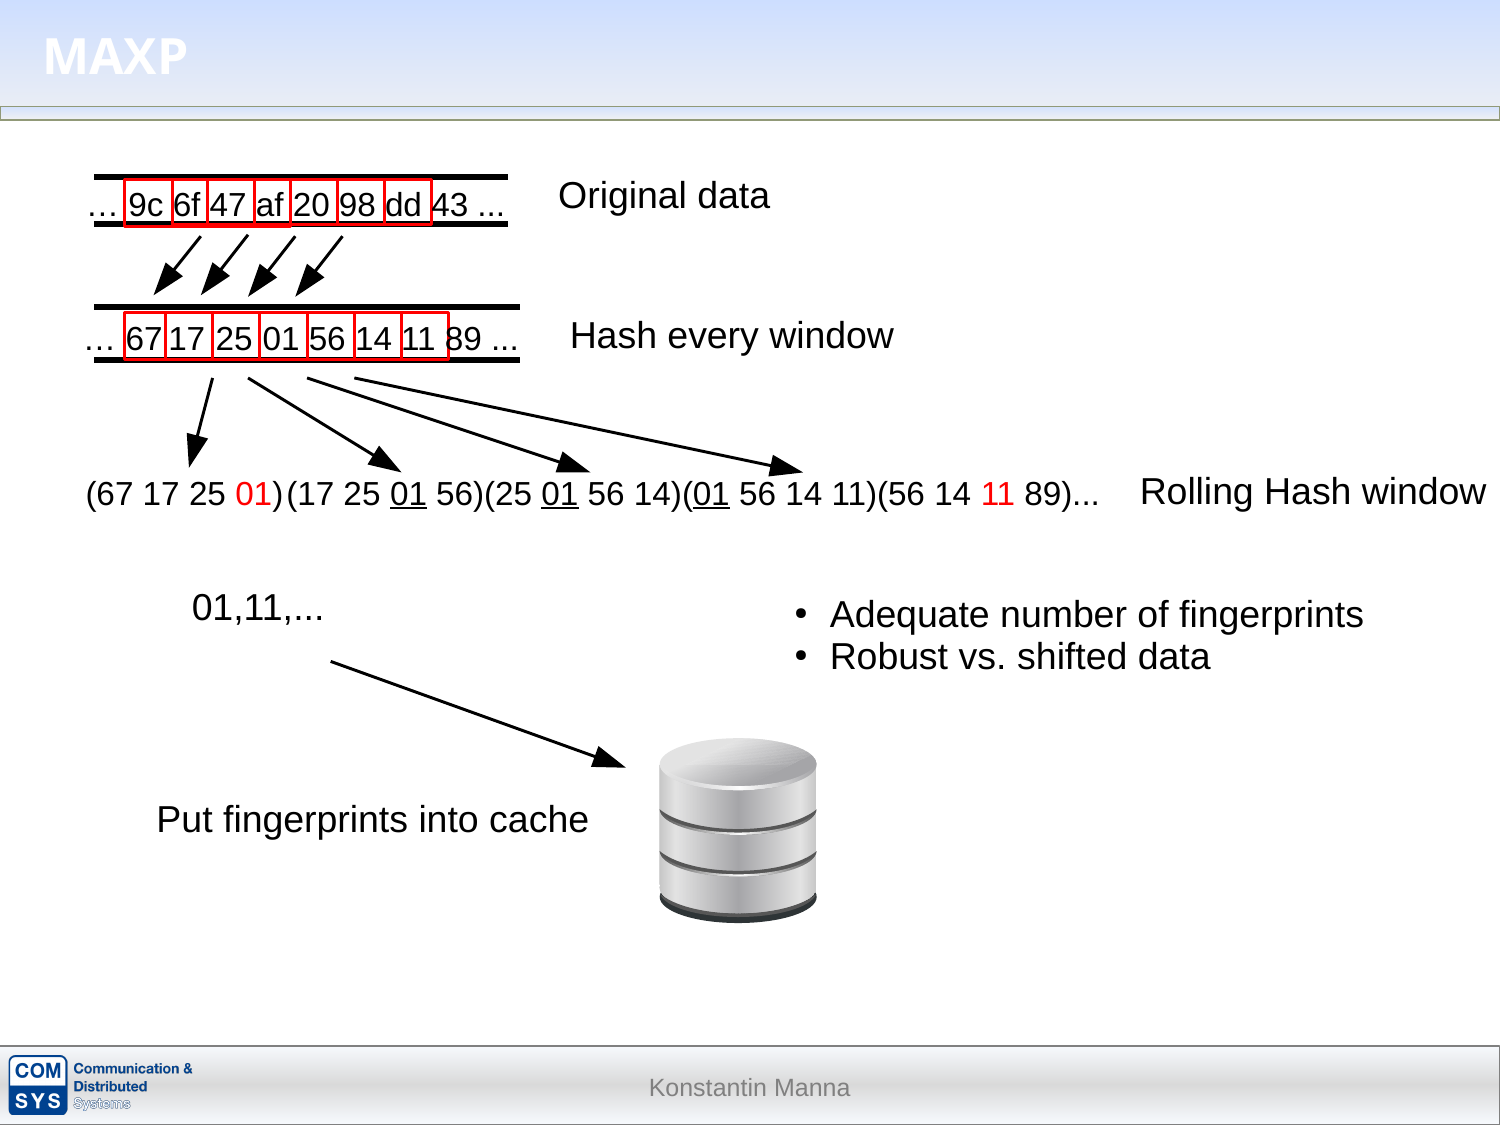

# MAXP
Original data
… 9c 6f 47 af 20 98 dd 43 ...
Hash every window
 … 67
17
25
01 56 14 11 89 ...
Rolling Hash window
(67 17 25 01)
(17 25 01 56)
(25 01 56 14)
(01 56 14 11)(56 14 11 89)...
01,11,...
Put fingerprints into cache
Adequate number of fingerprints
Robust vs. shifted data